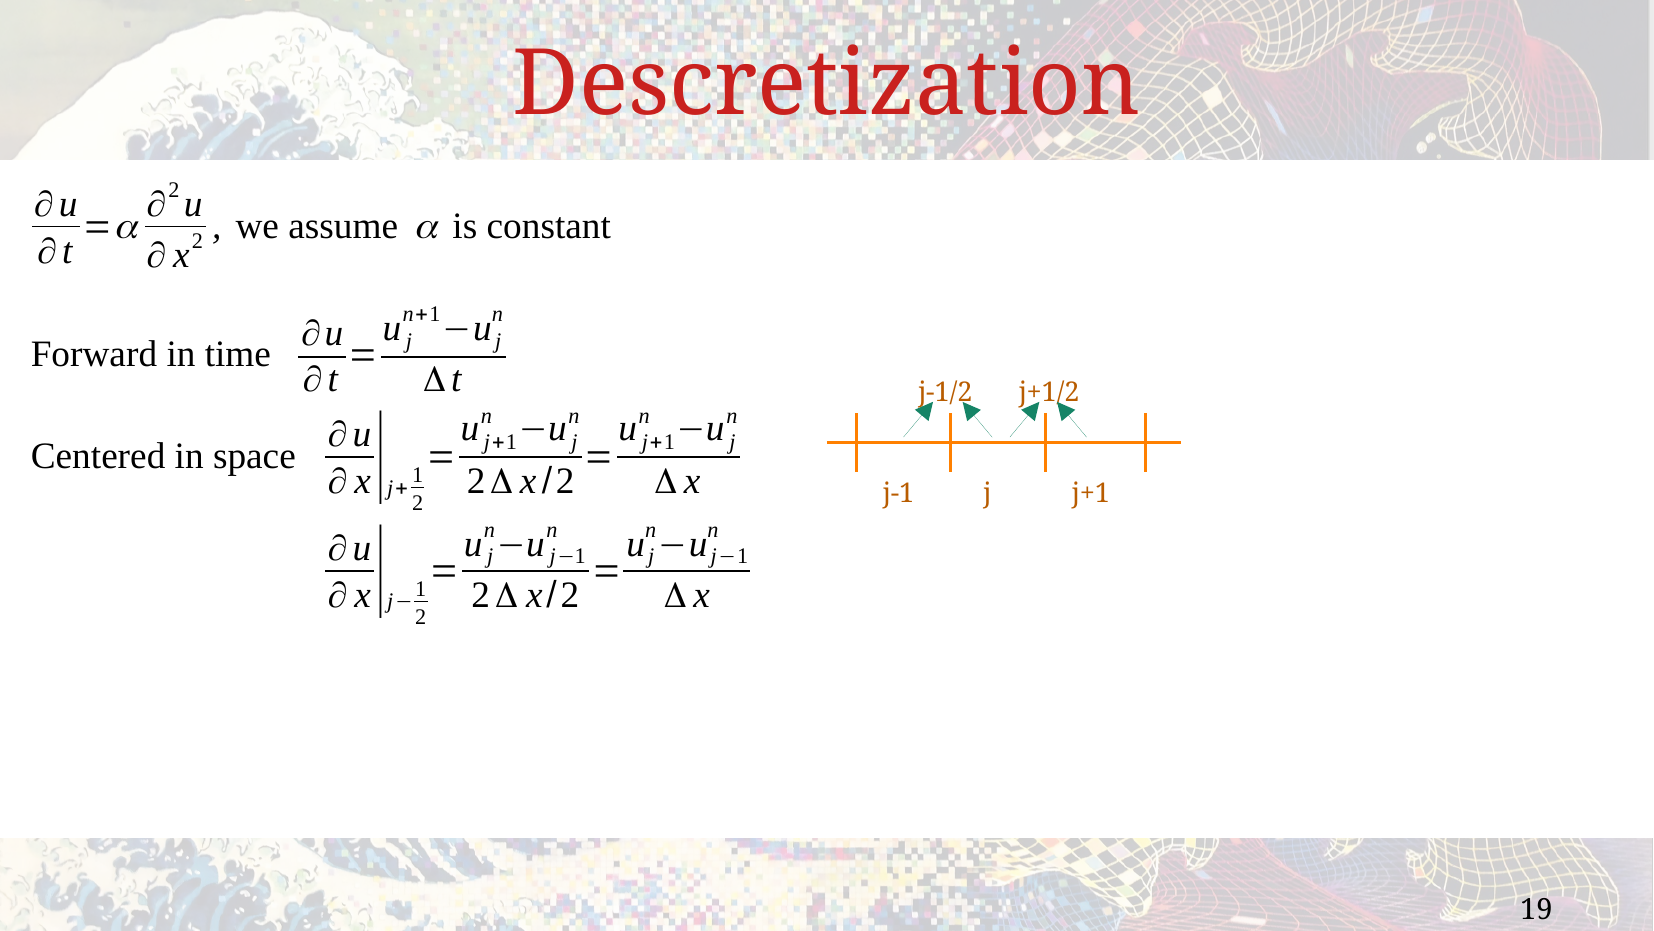

# Descretization
j-1/2
j+1/2
j-1
j
j+1